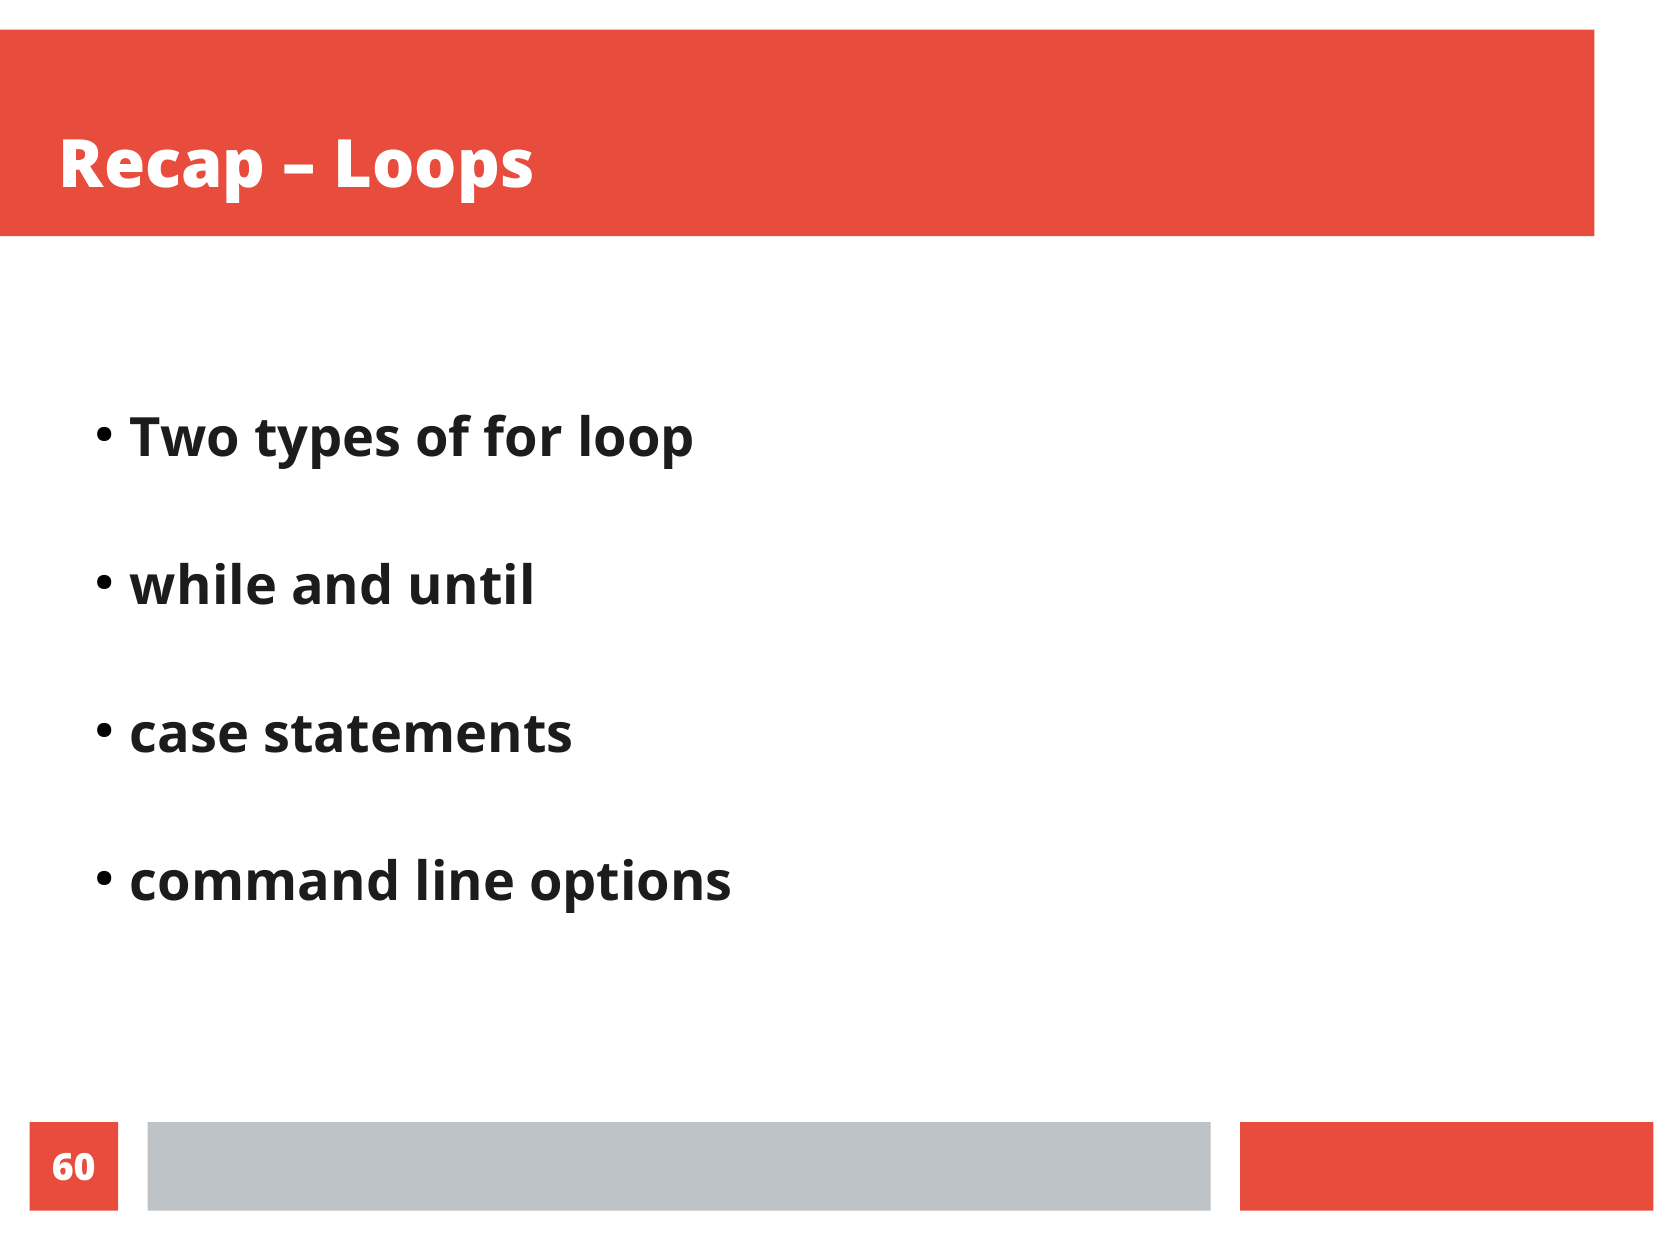

# Recap – Loops
Two types of for loop
while and until
case statements
command line options
60